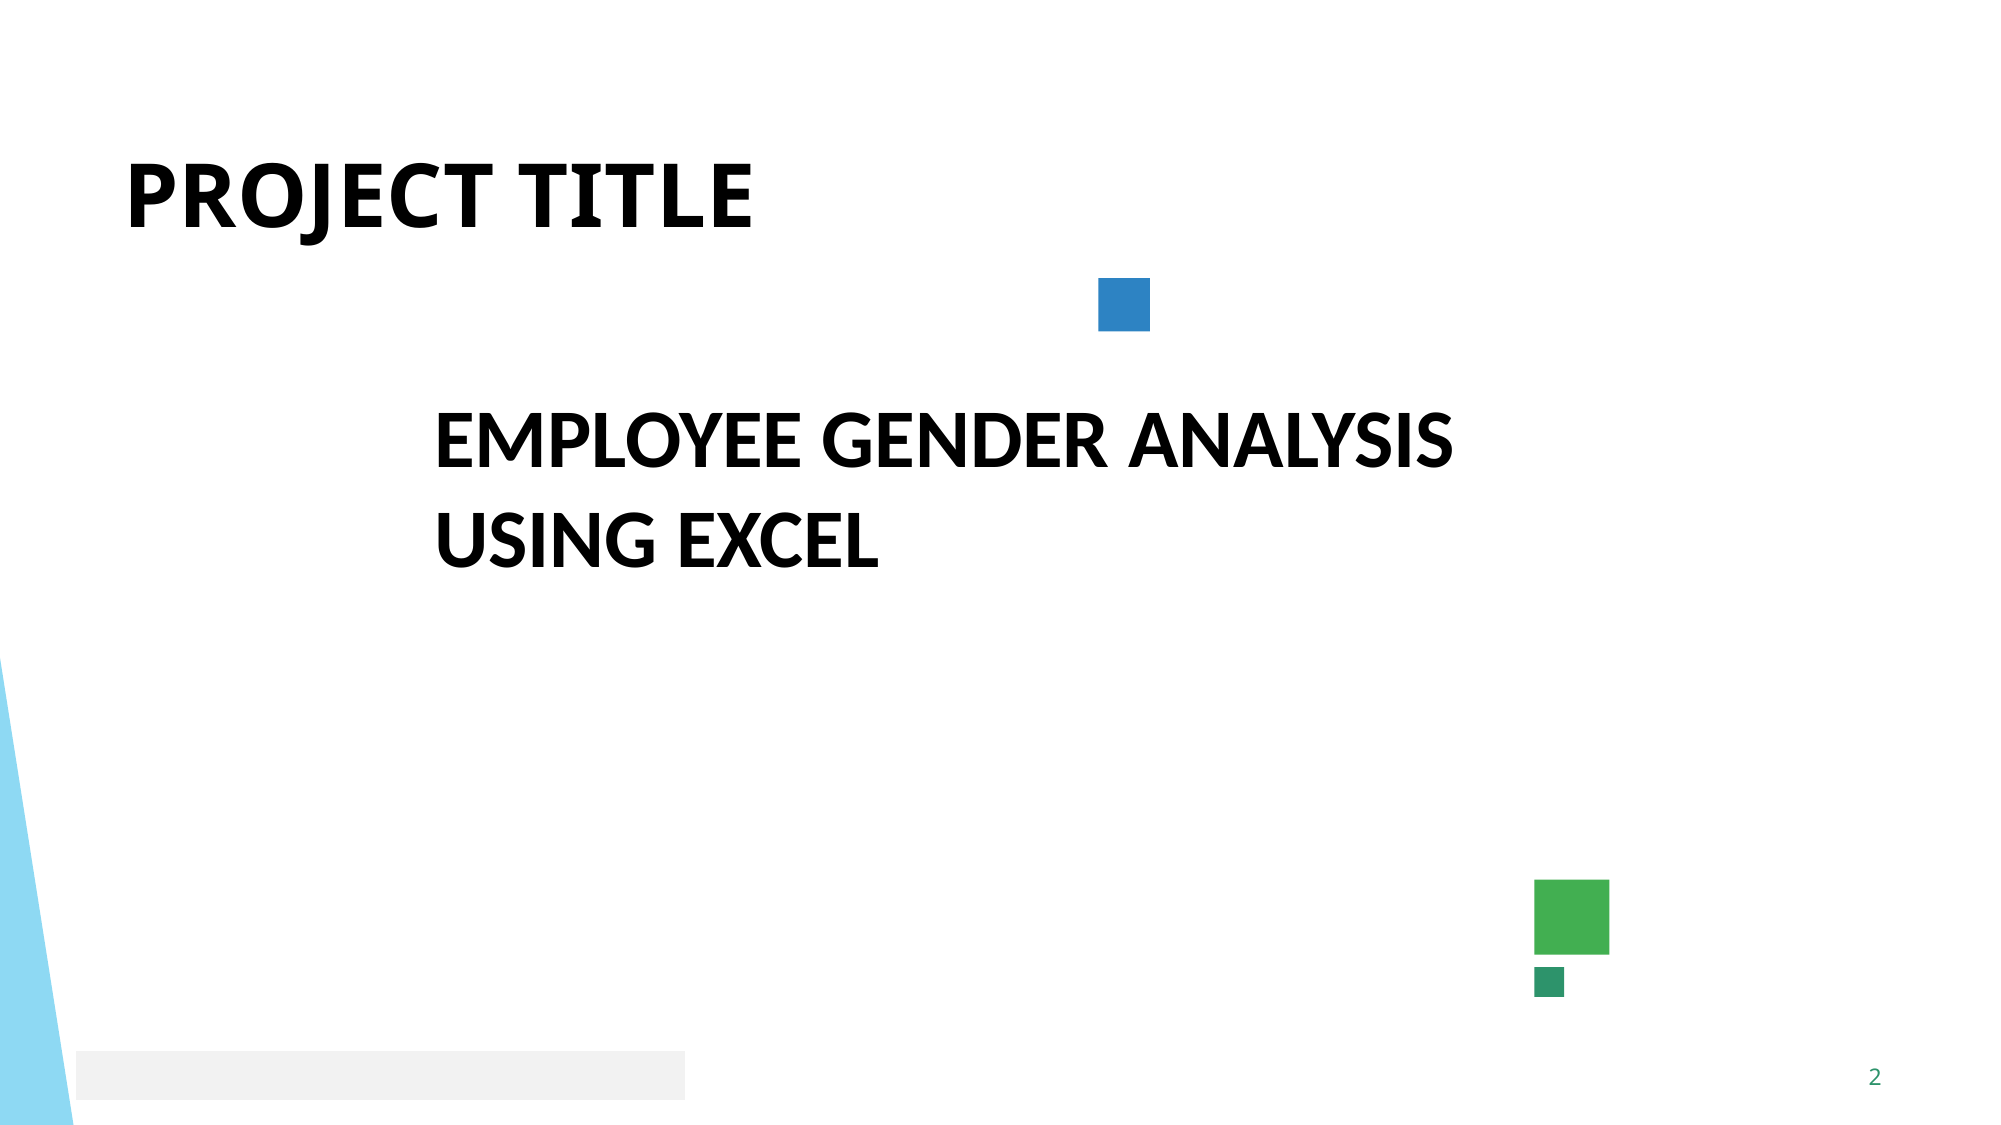

# PROJECT TITLE
EMPLOYEE GENDER ANALYSIS USING EXCEL